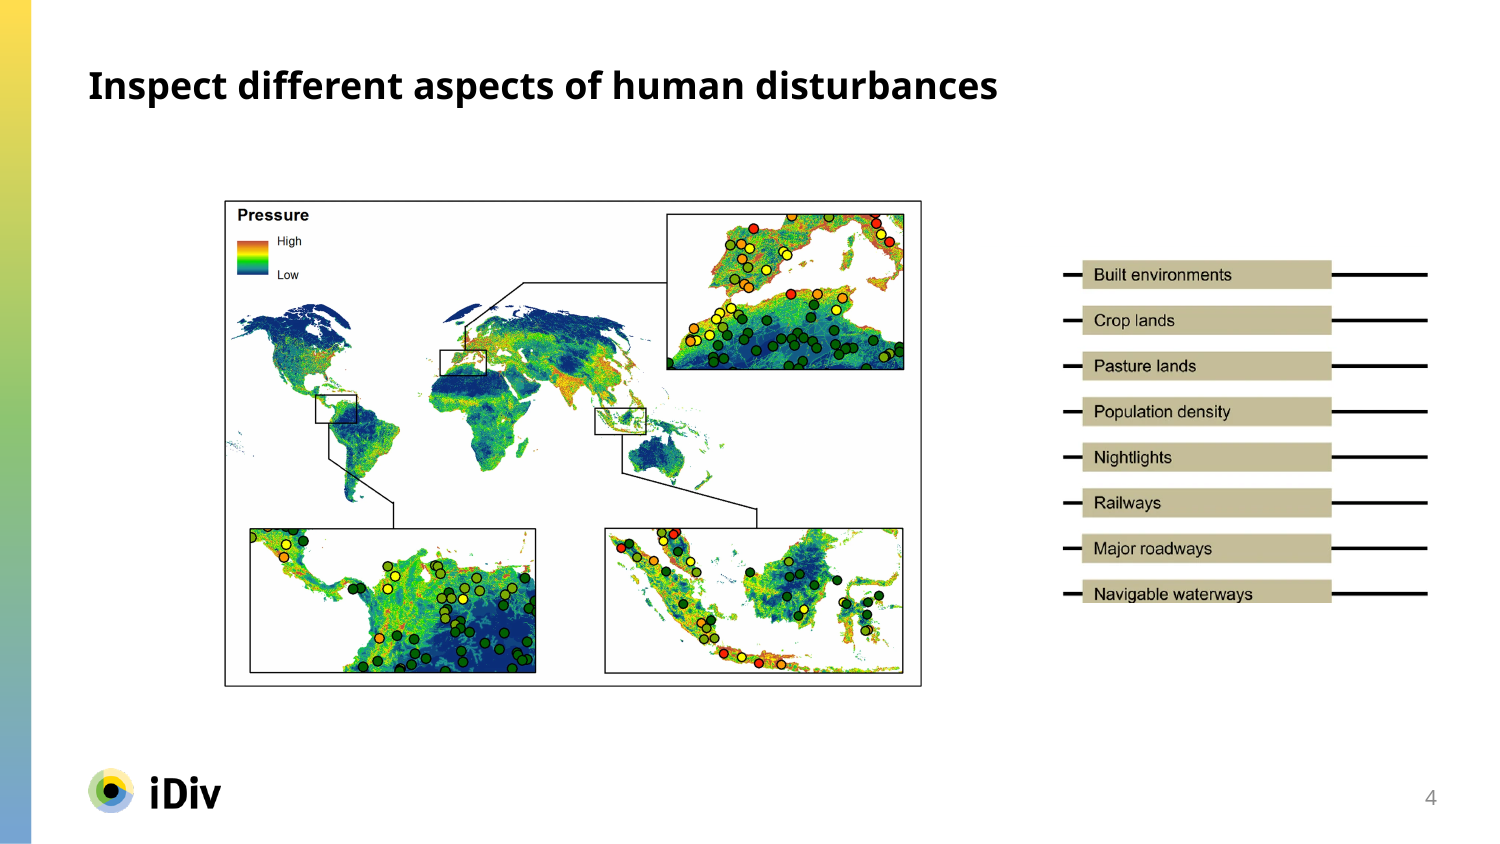

# Inspect different aspects of human disturbances